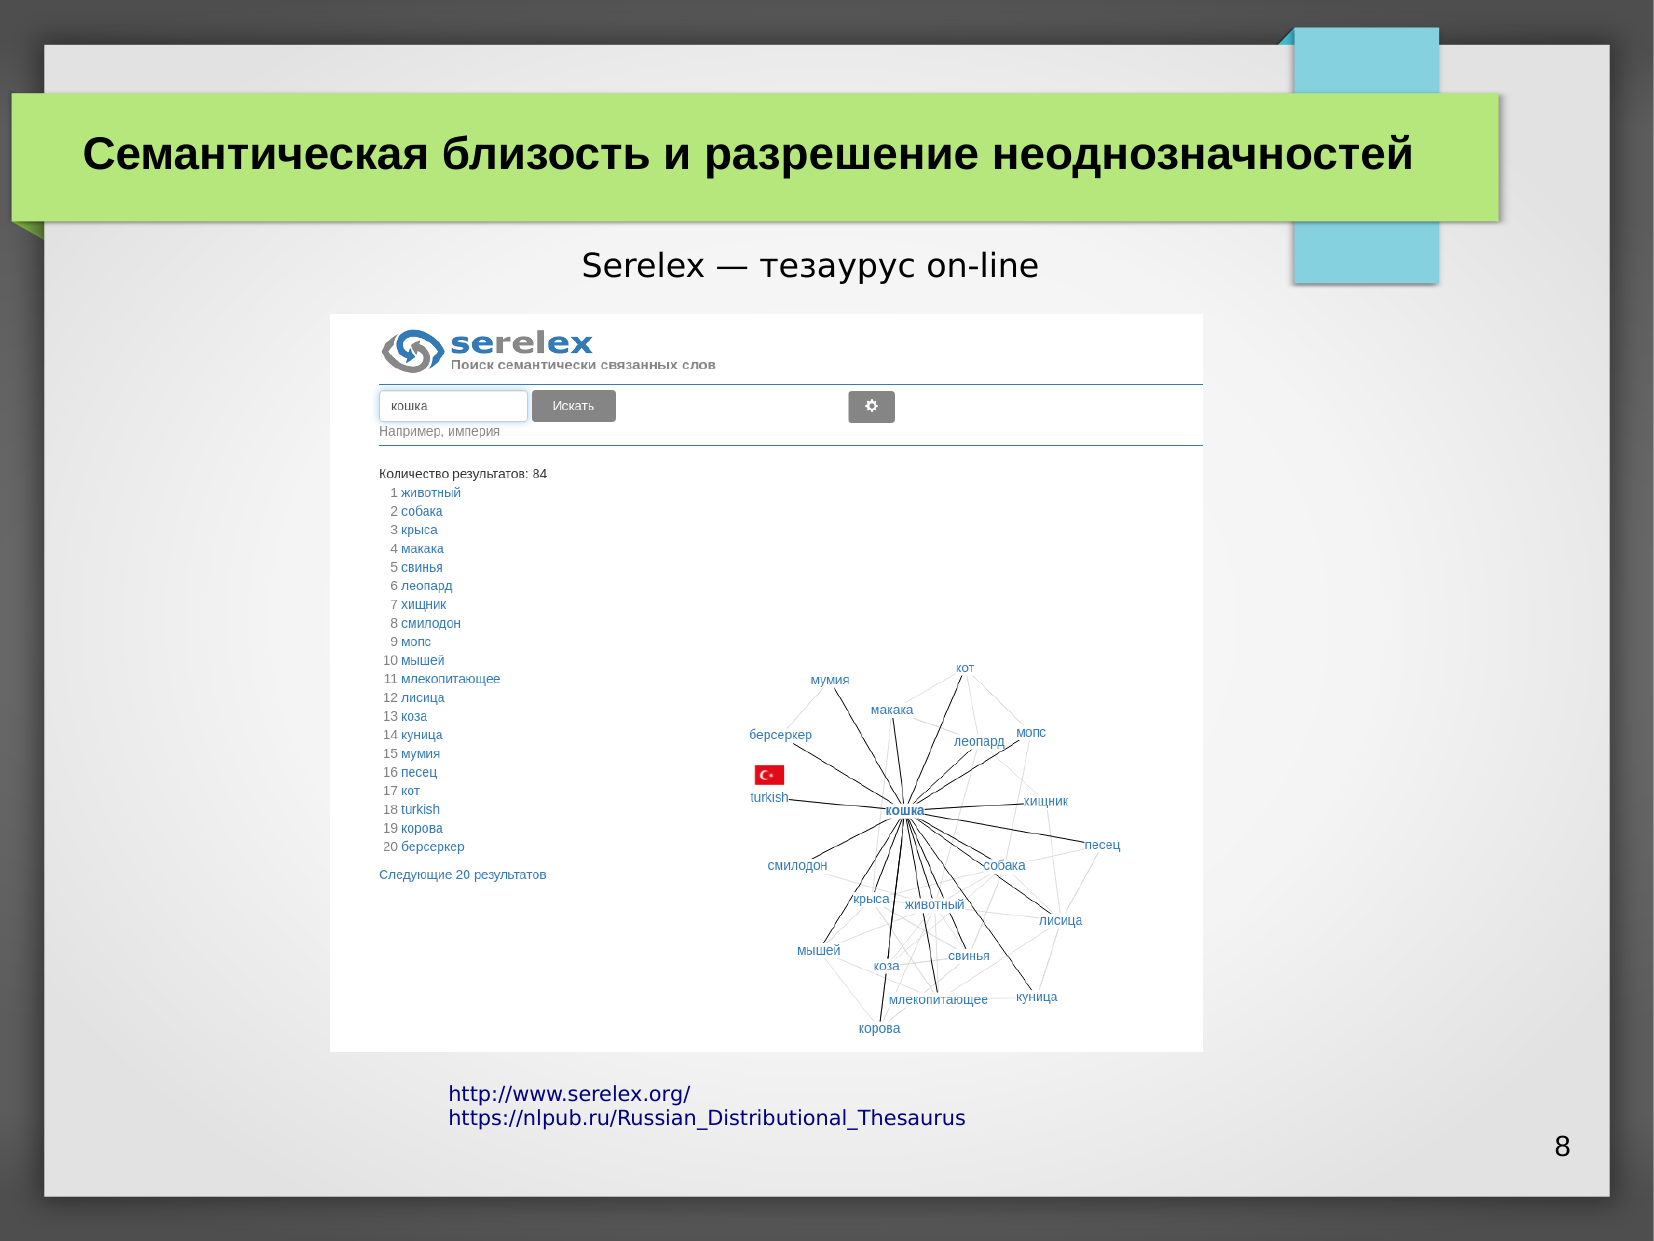

# Семантическая близость и разрешение неоднозначностей
Serelex — тезаурус on-line
http://www.serelex.org/
https://nlpub.ru/Russian_Distributional_Thesaurus
8